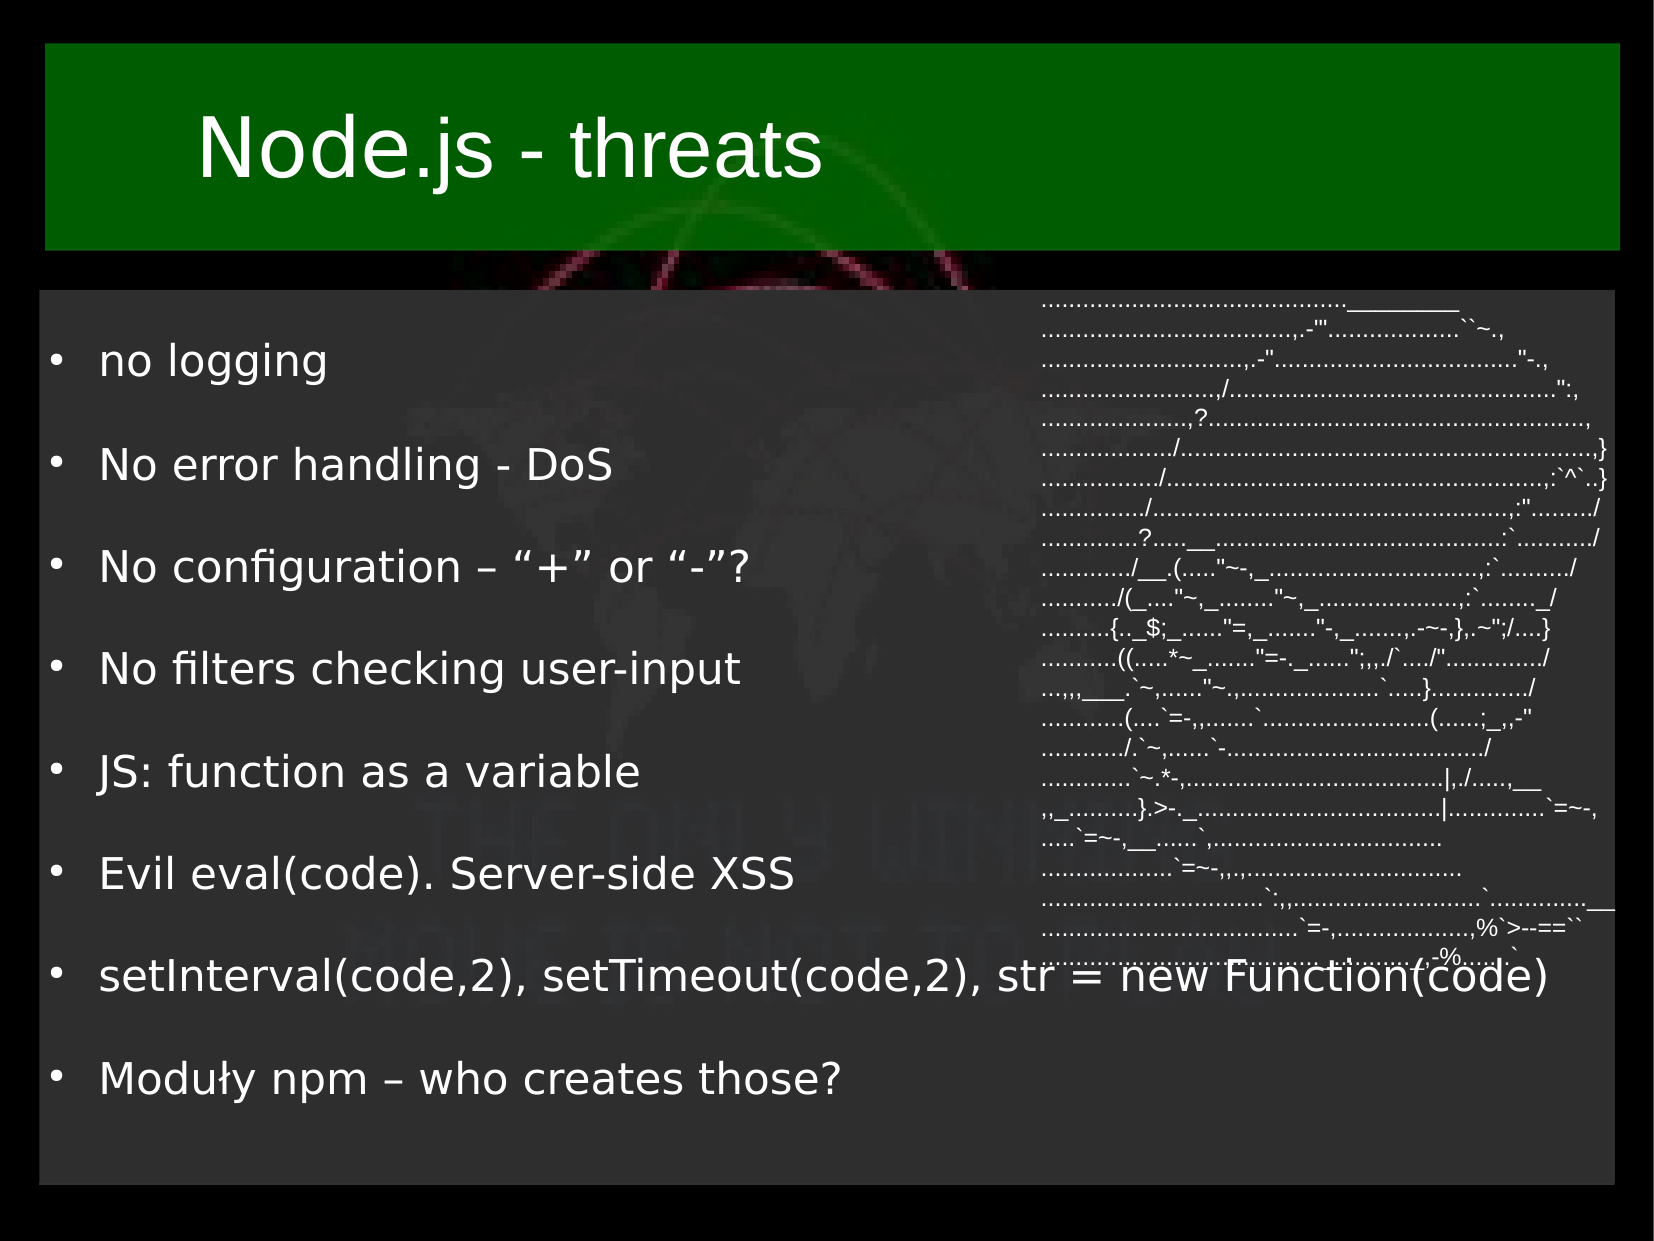

# Node.js - threats
............................................________
....................................,.-'"...................``~.,
.............................,.-"..................................."-.,
.........................,/...............................................":,
.....................,?......................................................,
.................../...........................................................,}
................./......................................................,:`^`..}
.............../...................................................,:"........./
..............?.....__.........................................:`.........../
............./__.(....."~-,_..............................,:`........../
.........../(_...."~,_........"~,_....................,:`........_/
..........{.._$;_......"=,_......."-,_.......,.-~-,},.~";/....}
...........((.....*~_......."=-._......";,,./`..../"............../
...,,,___.`~,......"~.,....................`.....}............../
............(....`=-,,.......`........................(......;_,,-"
............/.`~,......`-...................................../
.............`~.*-,.....................................|,./.....,__
,,_..........}.>-._...................................|..............`=~-,
.....`=~-,__......`,.................................
...................`=~-,,.,...............................
................................`:,,...........................`..............__
.....................................`=-,...................,%`>--==``
........................................_..........._,-%.......`
 no logging
 No error handling - DoS
 No configuration – “+” or “-”?
 No filters checking user-input
 JS: function as a variable
 Evil eval(code). Server-side XSS
 setInterval(code,2), setTimeout(code,2), str = new Function(code)
 Moduły npm – who creates those?